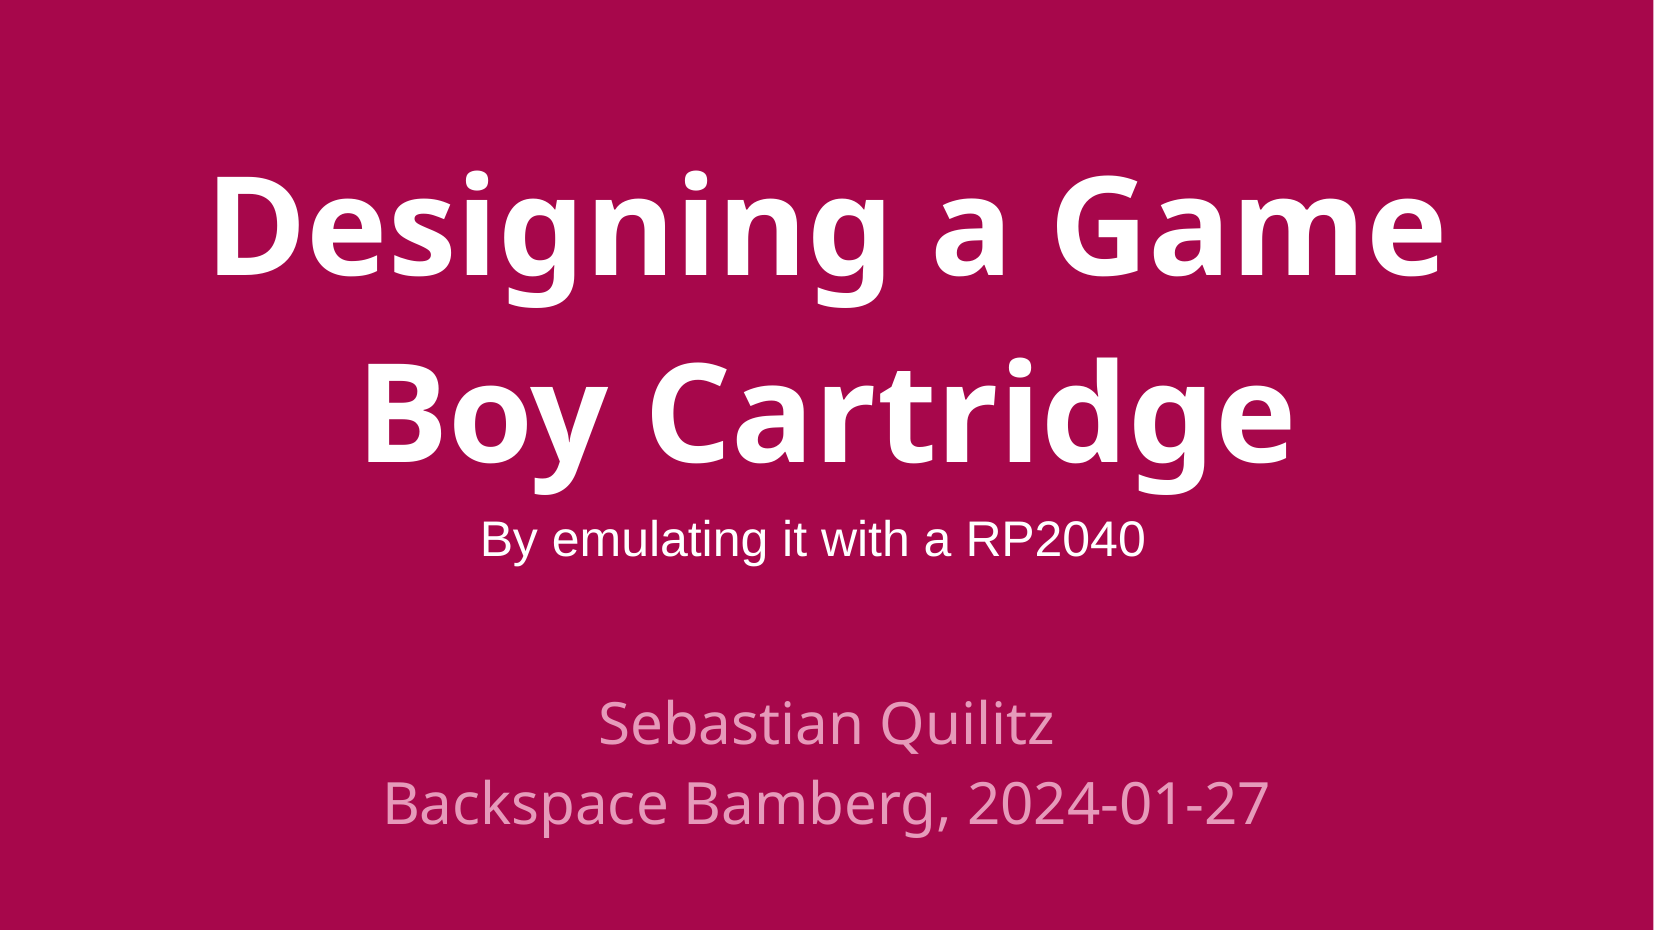

# Designing a Game Boy Cartridge
By emulating it with a RP2040
Sebastian Quilitz
Backspace Bamberg, 2024-01-27